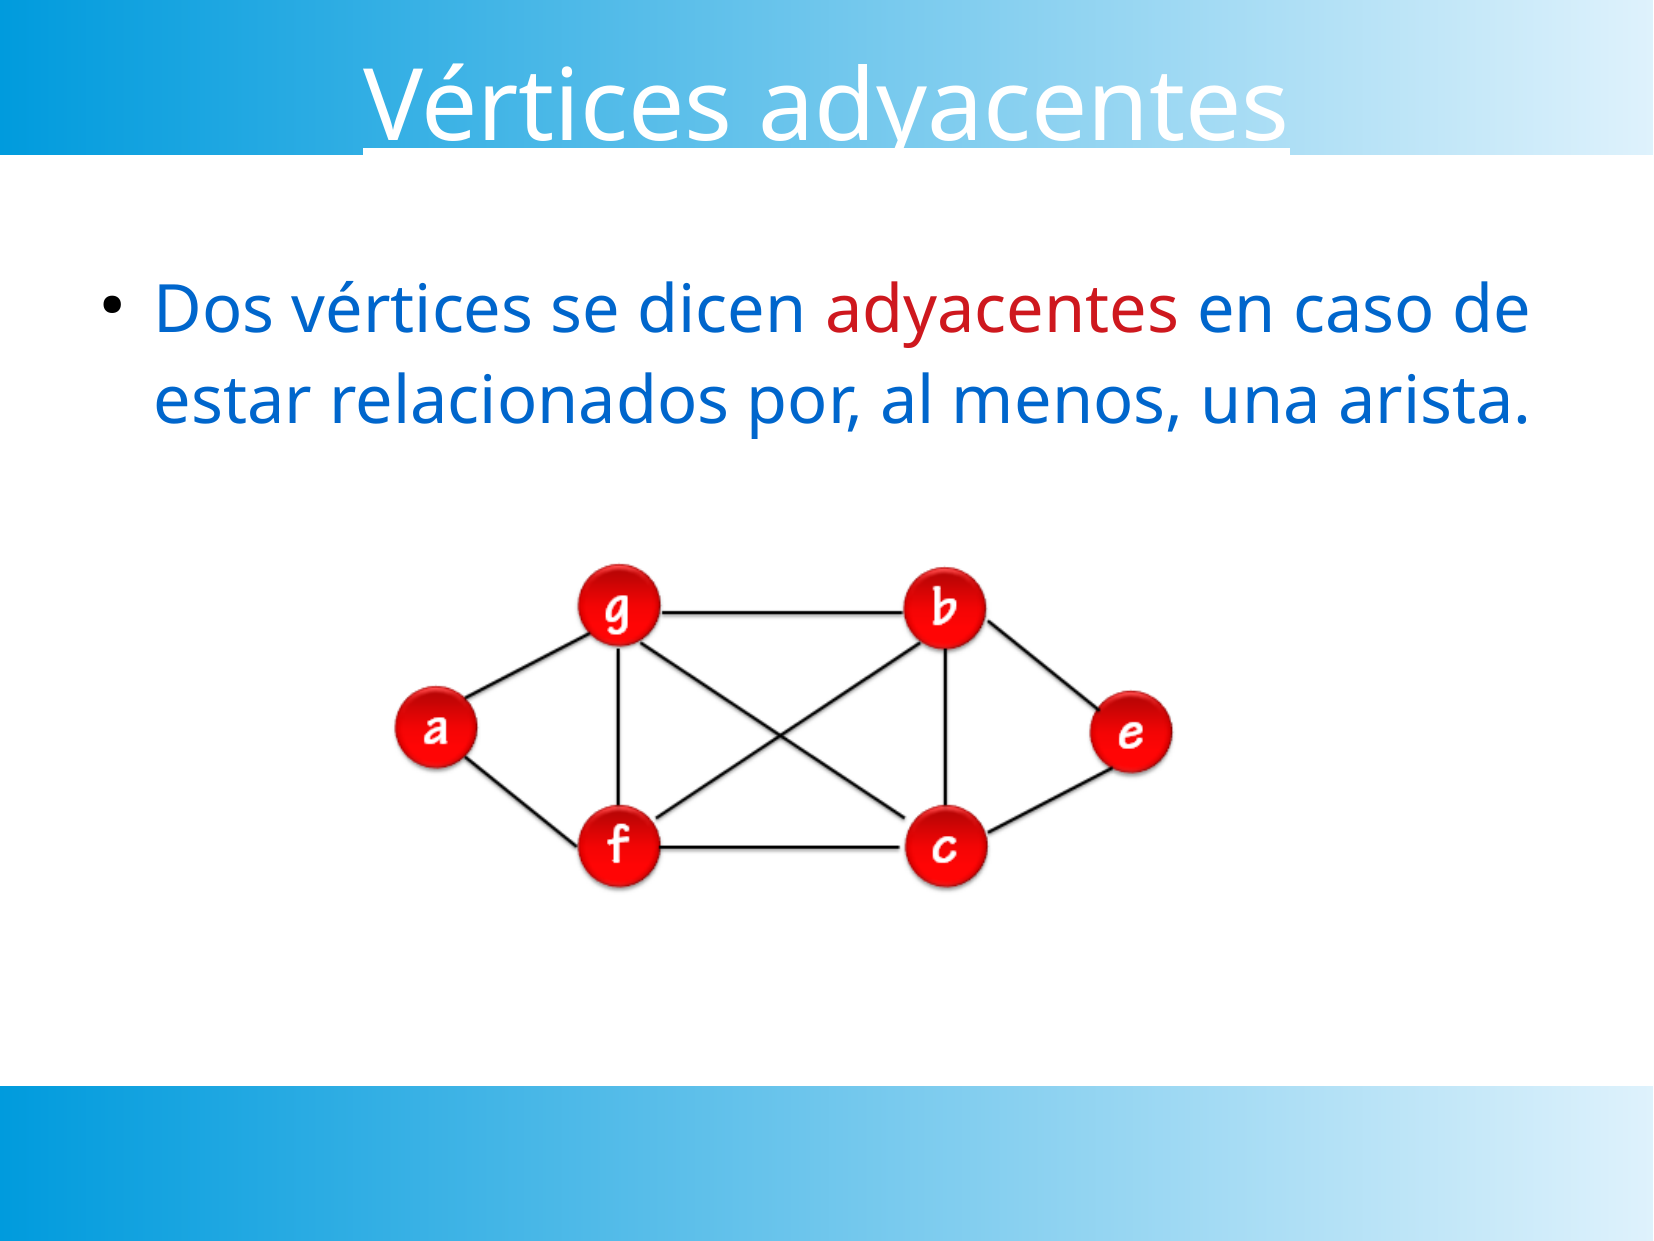

# Vértices adyacentes
Dos vértices se dicen adyacentes en caso de estar relacionados por, al menos, una arista.